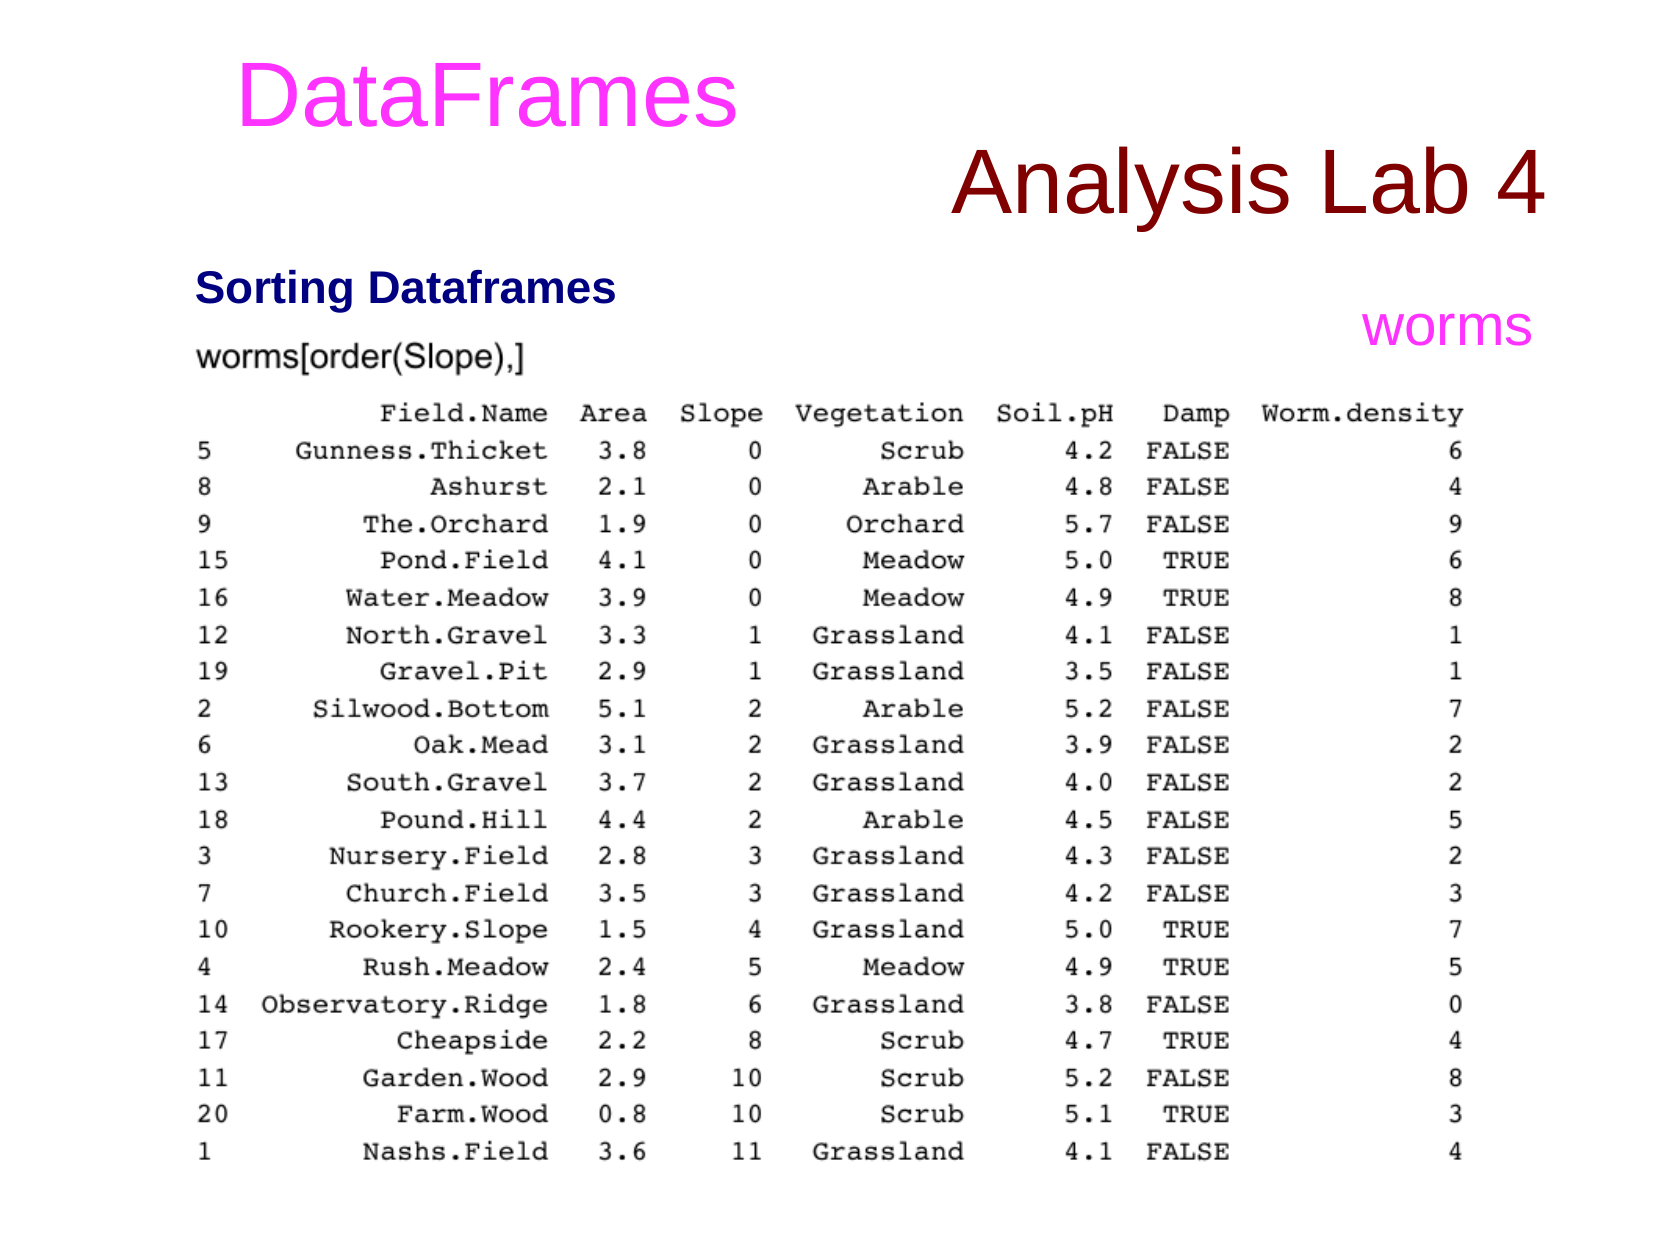

DataFrames
# Analysis Lab 4
Sorting Dataframes
worms